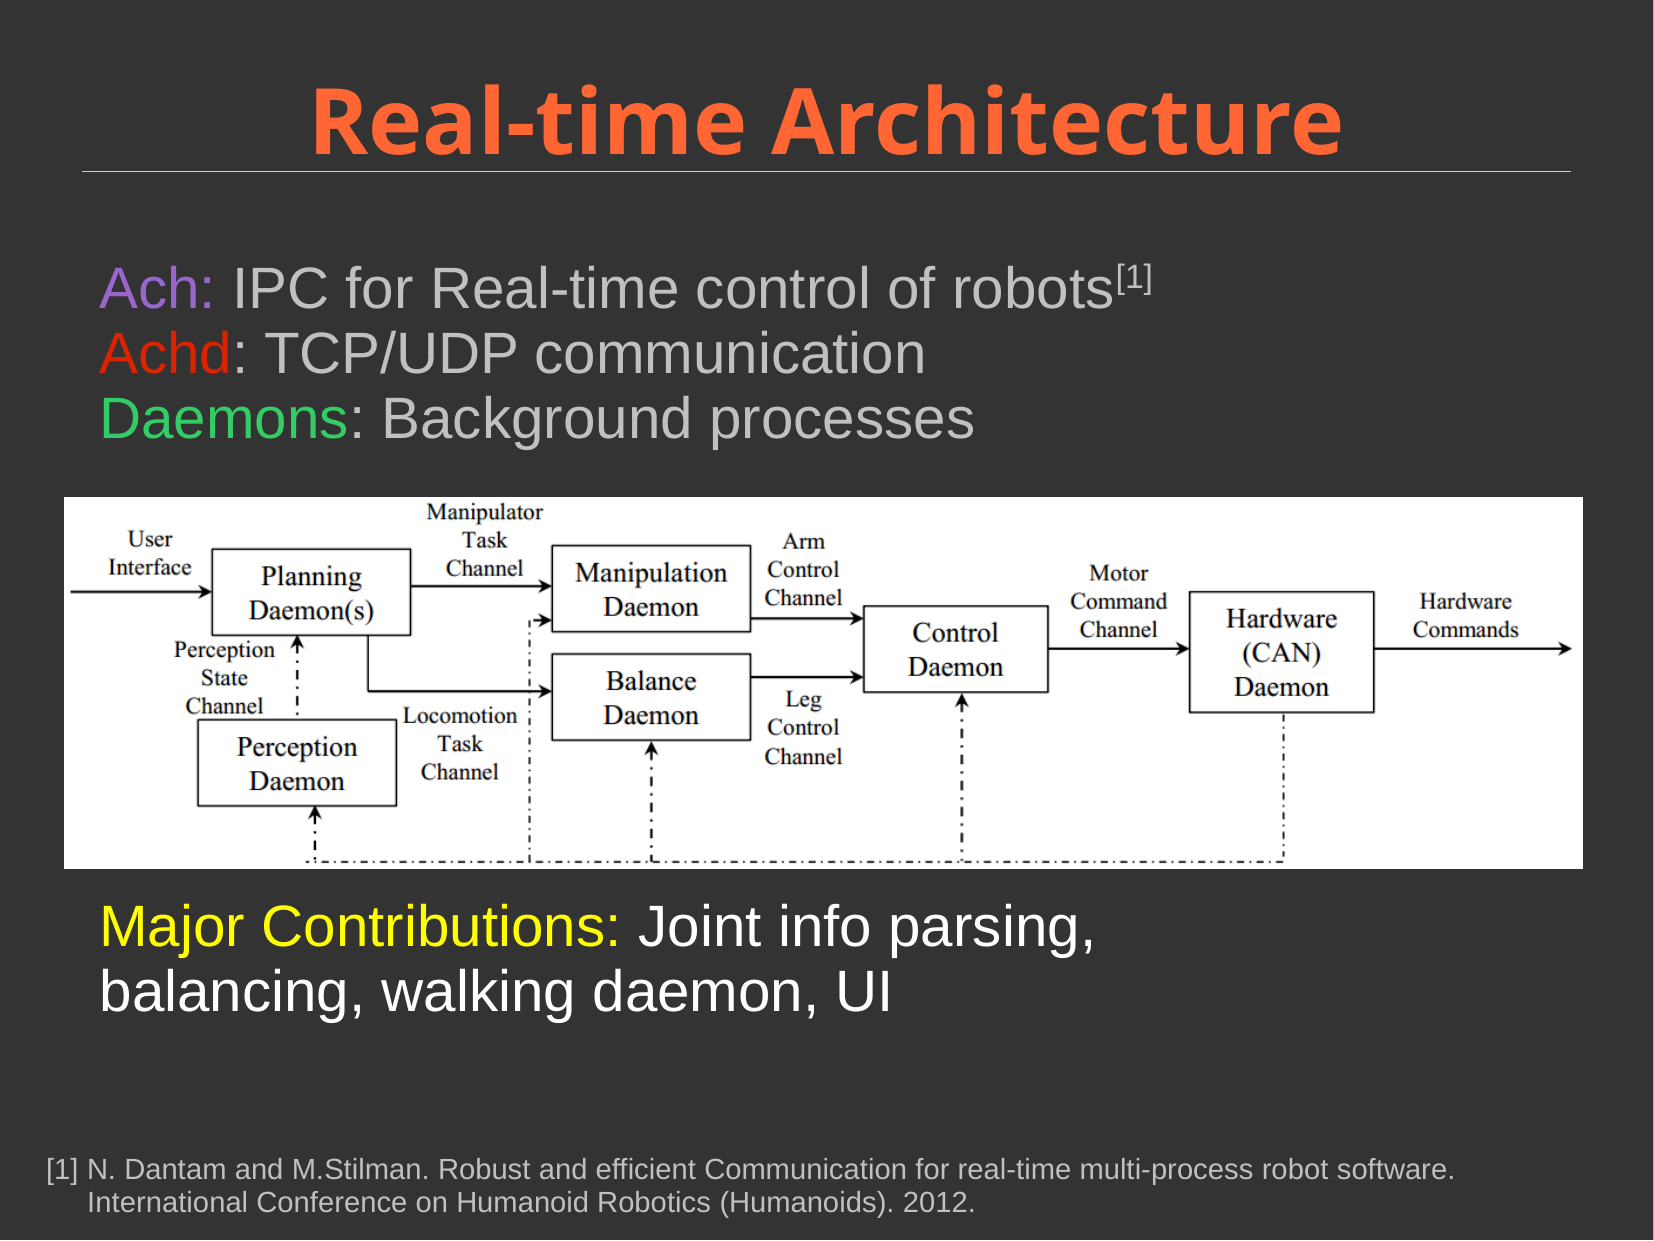

# Real-time Architecture
Ach: IPC for Real-time control of robots[1]
Achd: TCP/UDP communication
Daemons: Background processes
Major Contributions: Joint info parsing, balancing, walking daemon, UI
[1] N. Dantam and M.Stilman. Robust and efficient Communication for real-time multi-process robot software. International Conference on Humanoid Robotics (Humanoids). 2012.